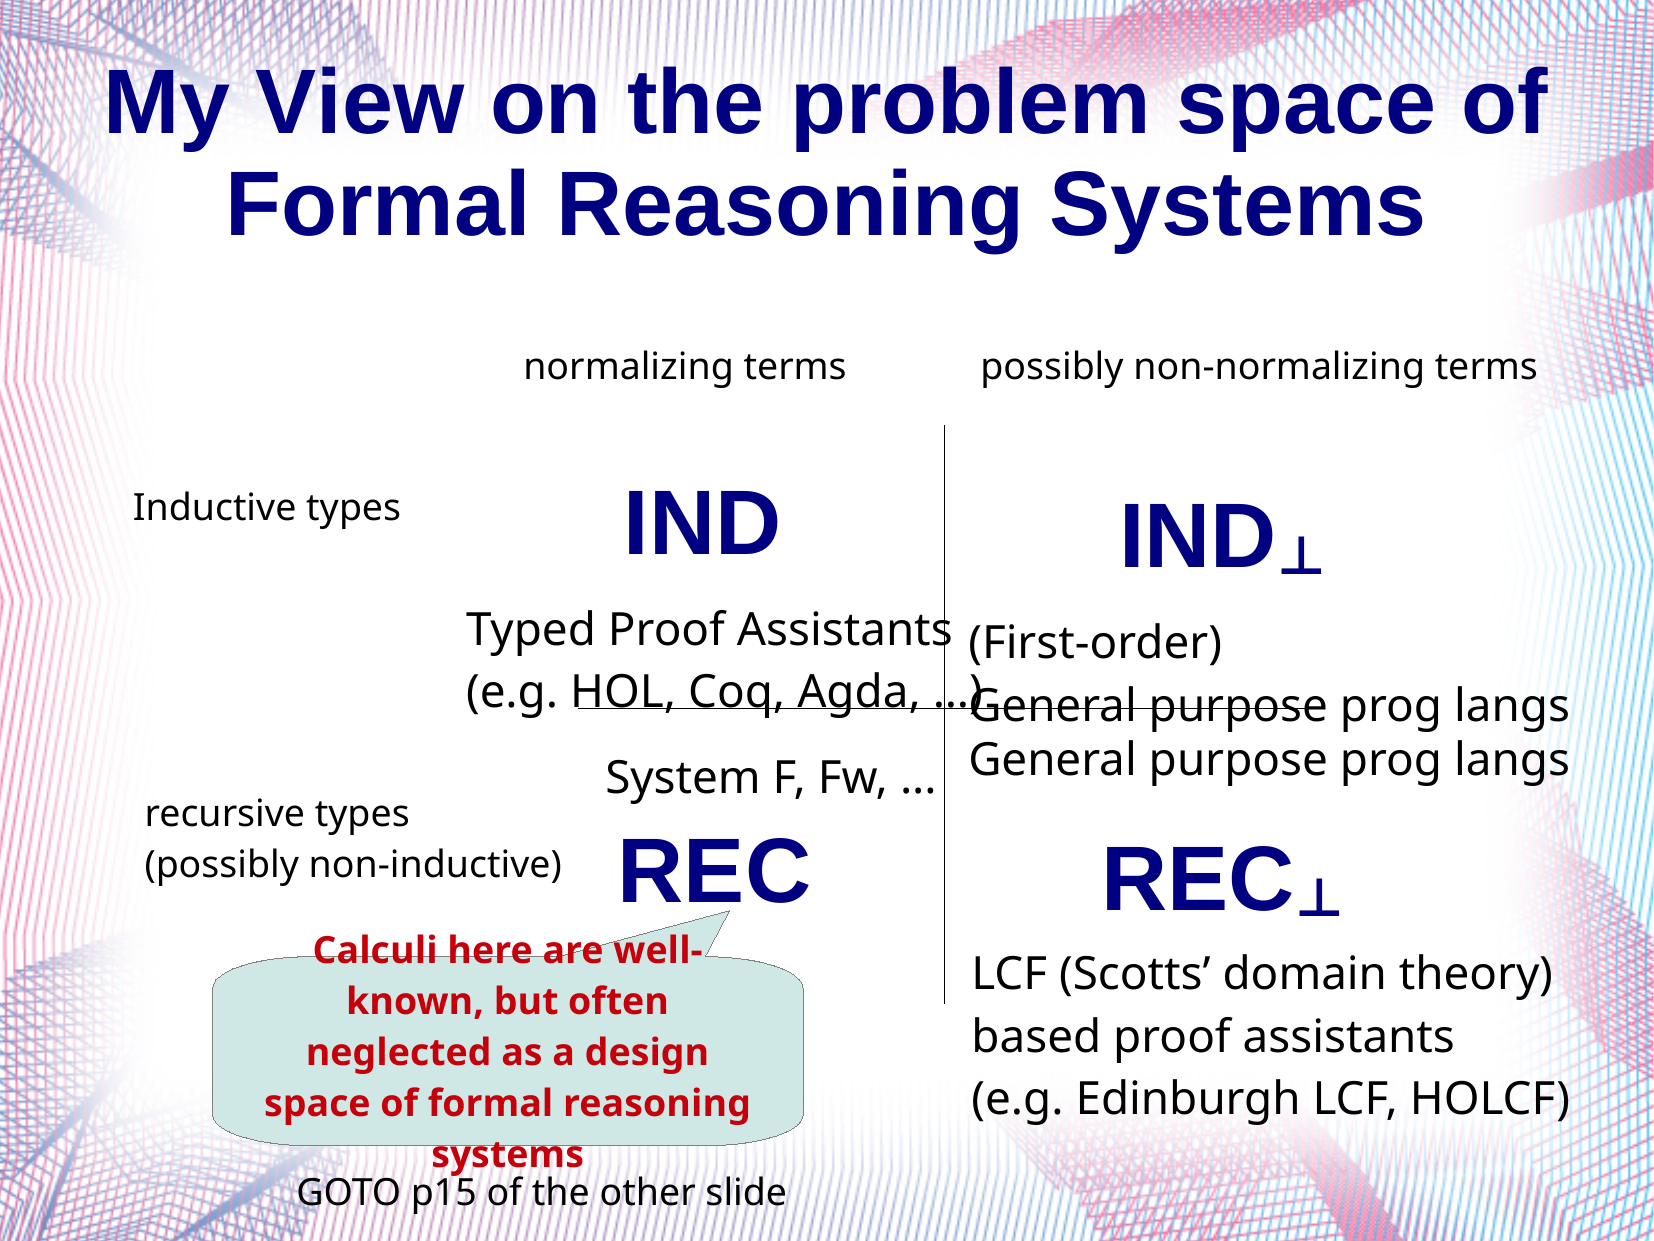

# My View on the problem space of Formal Reasoning Systems
normalizing terms
possibly non-normalizing terms
IND
IND⊥
Inductive types
Typed Proof Assistants
(e.g. HOL, Coq, Agda, …)
(First-order)
General purpose prog langs
General purpose prog langs
System F, Fw, ...
recursive types
(possibly non-inductive)
REC
REC⊥
LCF (Scotts’ domain theory)
based proof assistants
(e.g. Edinburgh LCF, HOLCF)
Calculi here are well-known, but often neglected as a design space of formal reasoning systems
GOTO p15 of the other slide